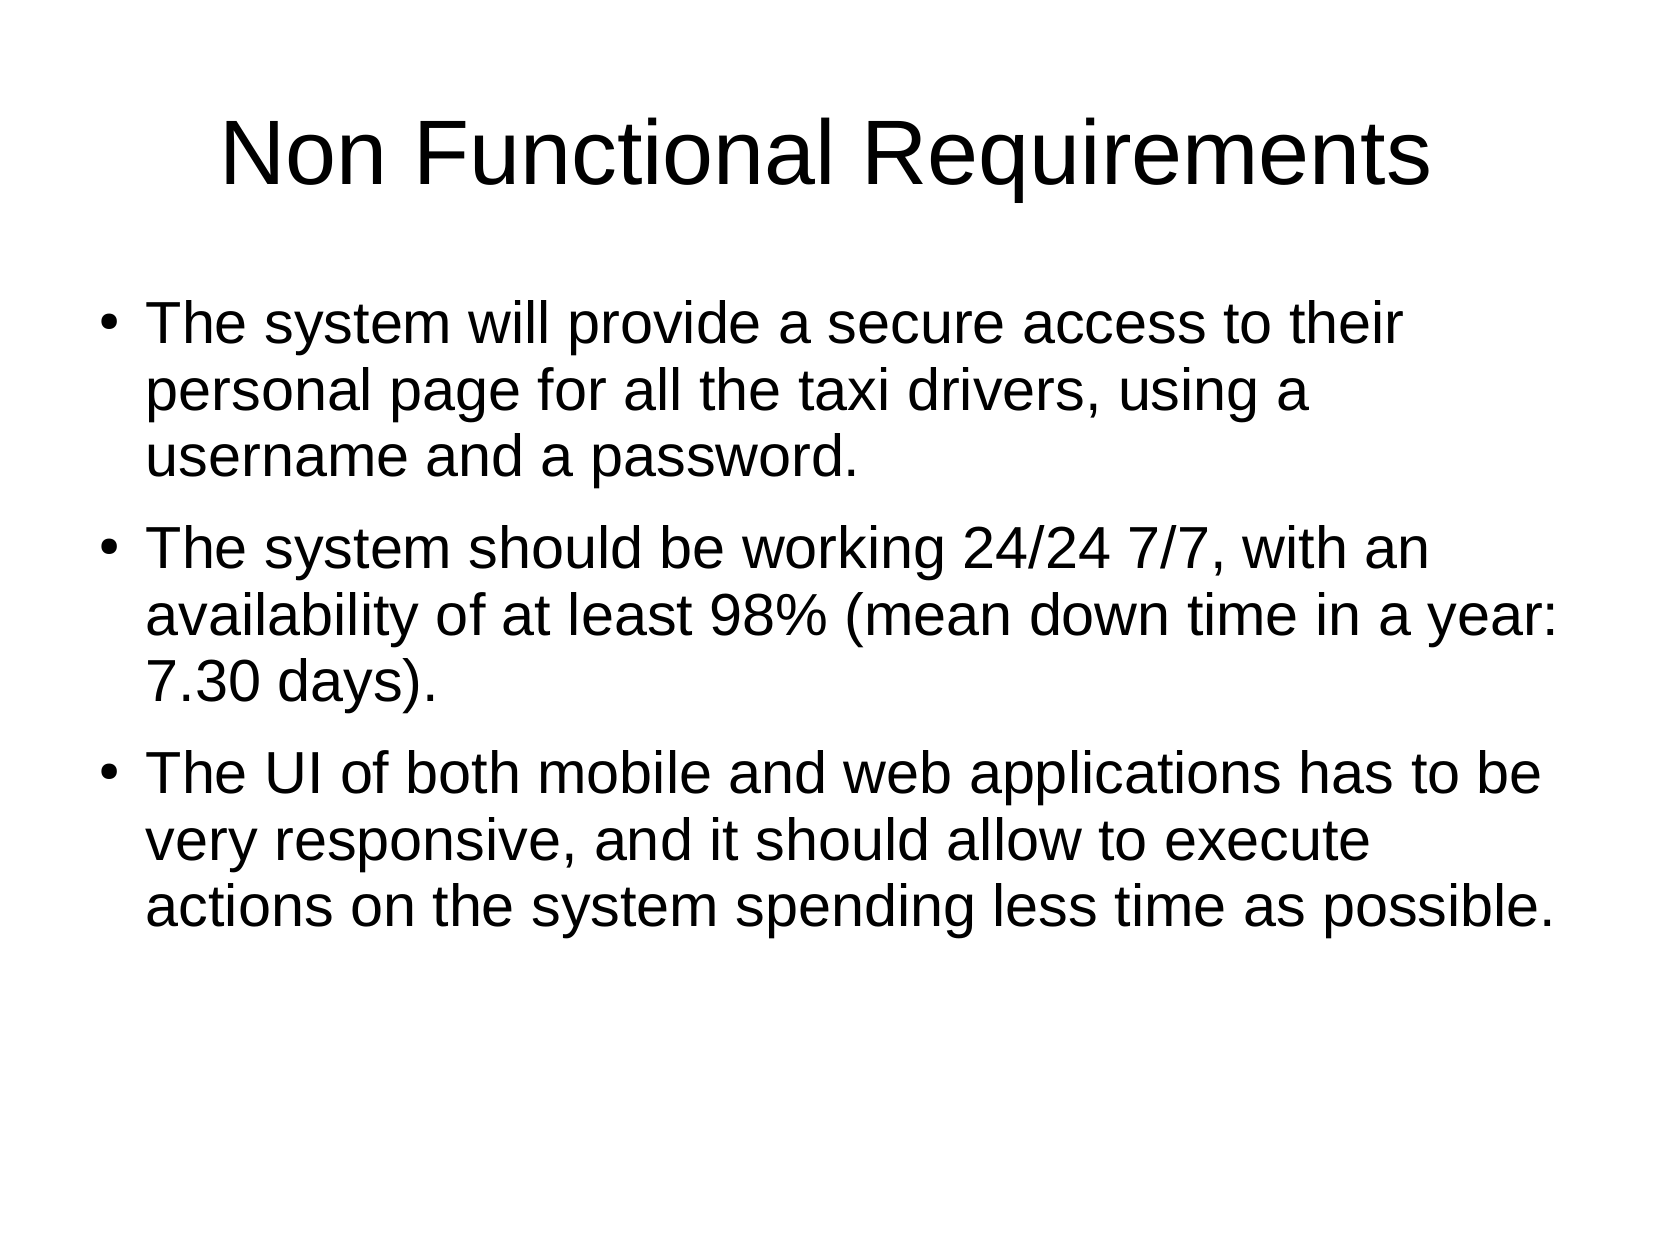

# Non Functional Requirements
The system will provide a secure access to their personal page for all the taxi drivers, using a username and a password.
The system should be working 24/24 7/7, with an availability of at least 98% (mean down time in a year: 7.30 days).
The UI of both mobile and web applications has to be very responsive, and it should allow to execute actions on the system spending less time as possible.